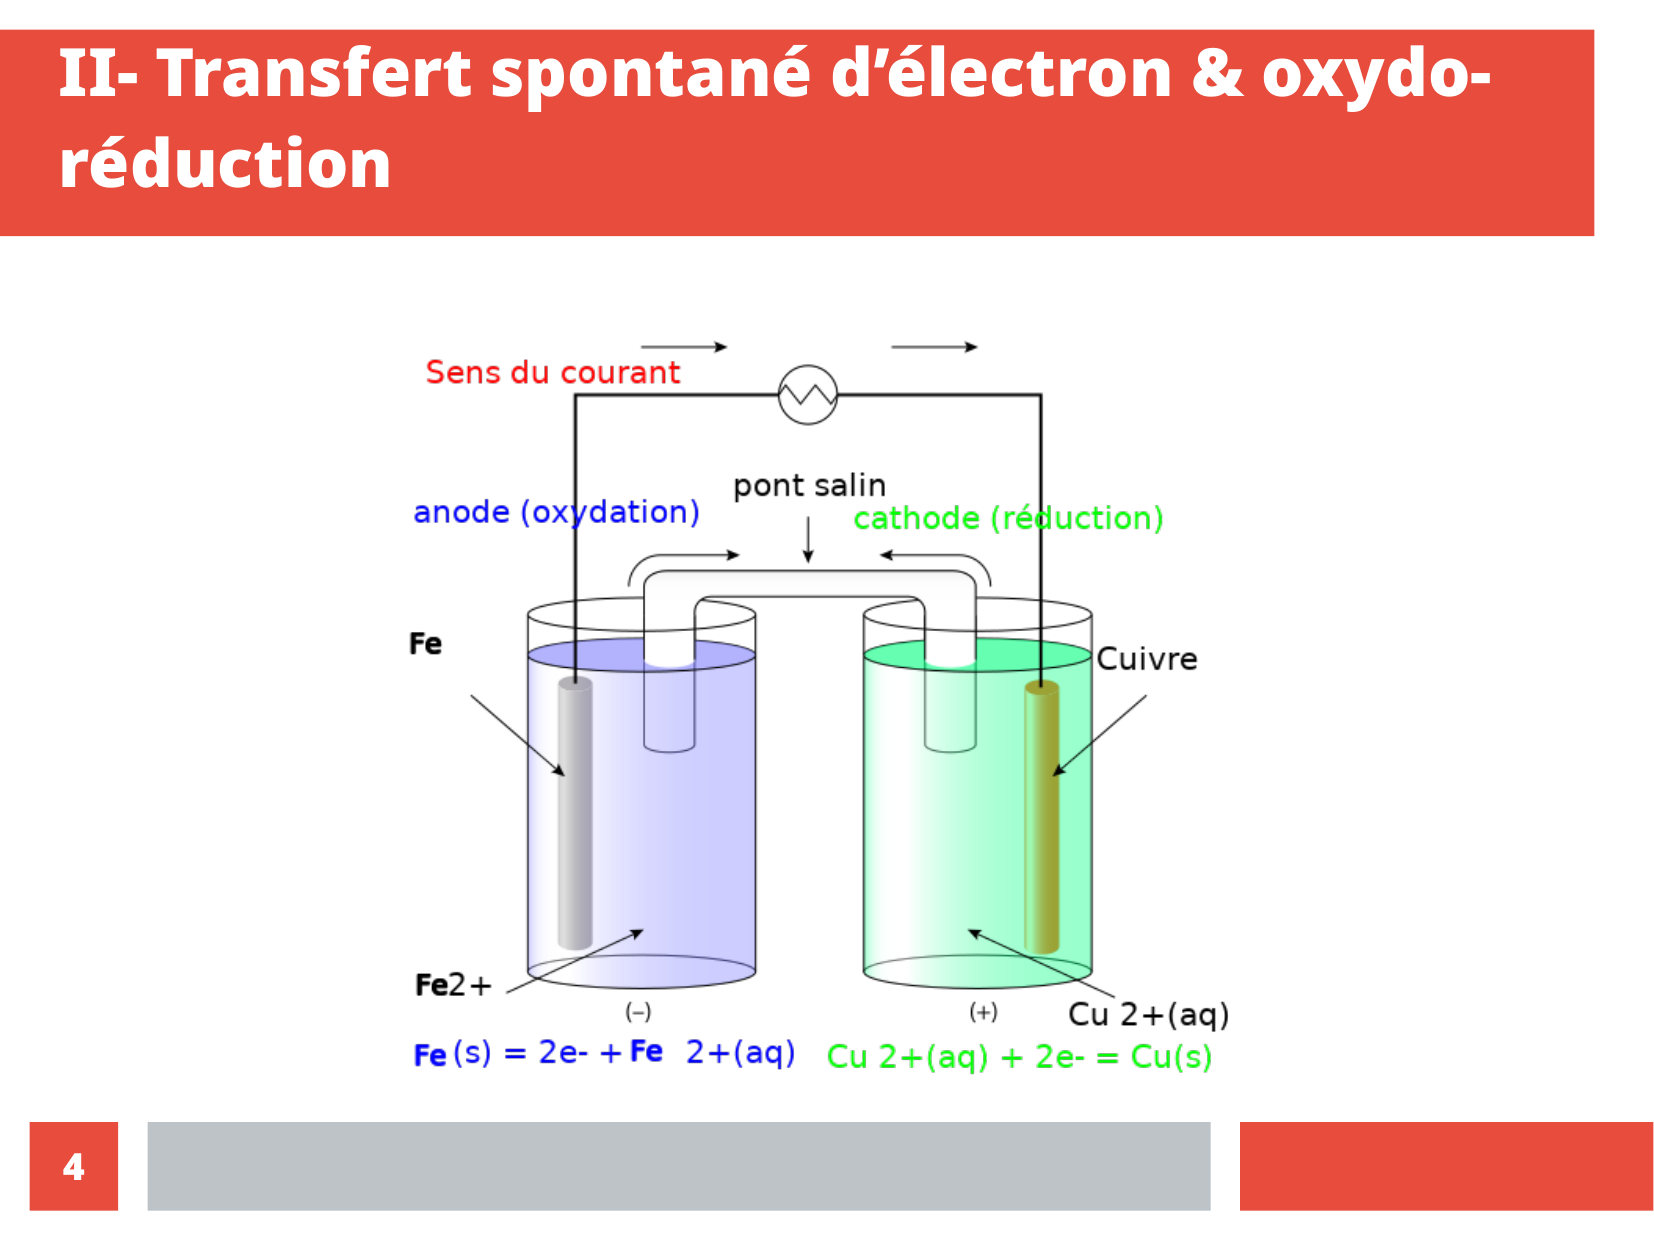

# II- Transfert spontané d’électron & oxydo-réduction
4